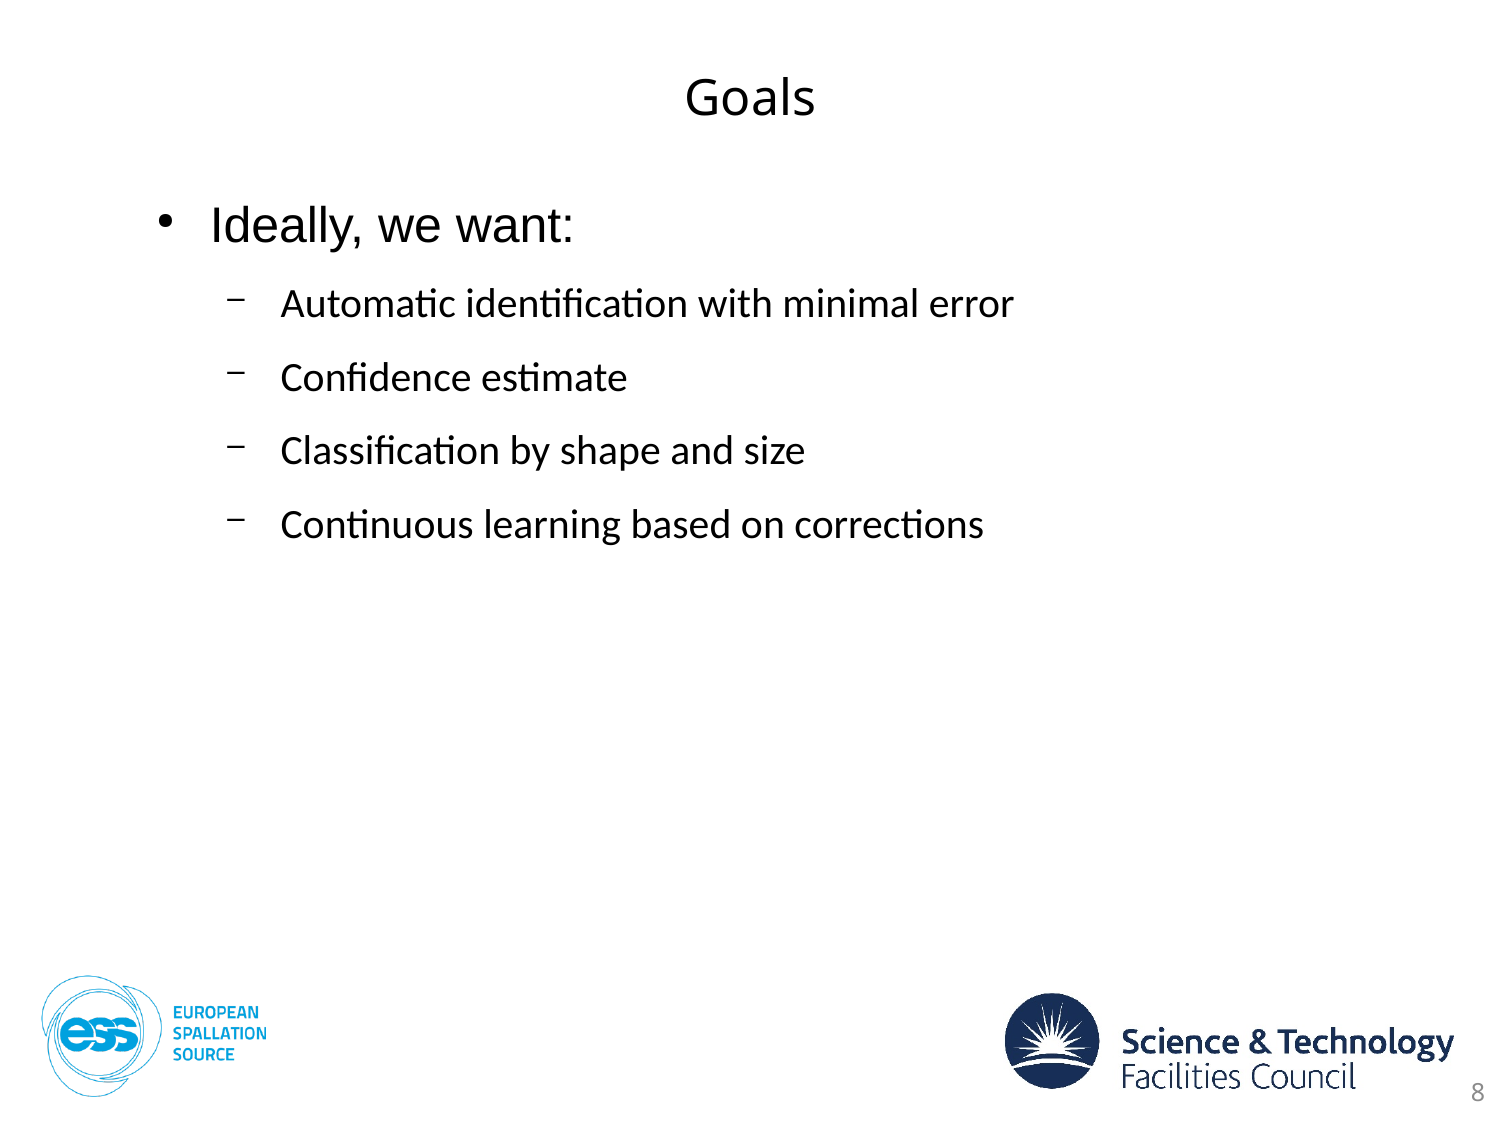

# Goals
Ideally, we want:
Automatic identification with minimal error
Confidence estimate
Classification by shape and size
Continuous learning based on corrections